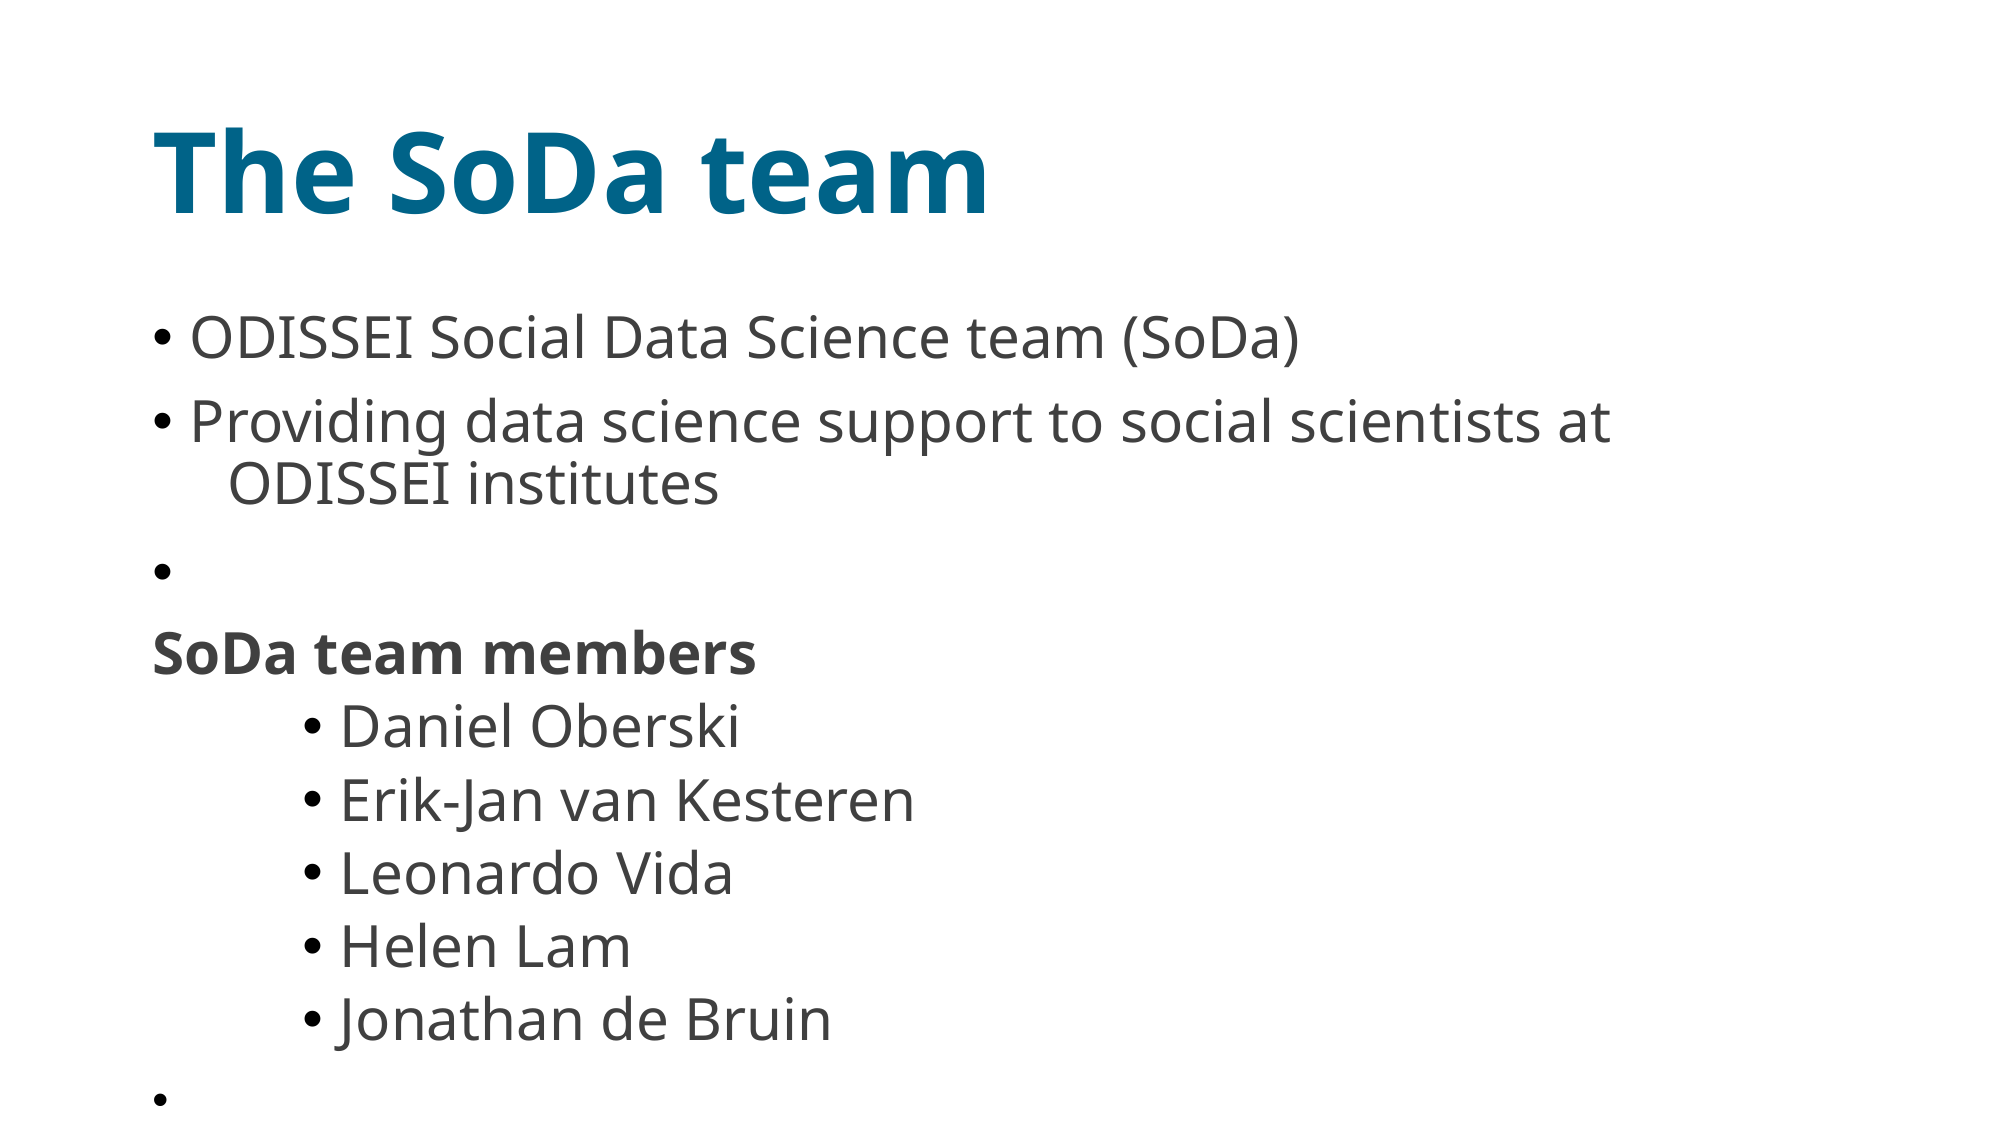

# The SoDa team
ODISSEI Social Data Science team (SoDa)
Providing data science support to social scientists at ODISSEI institutes
SoDa team members
Daniel Oberski
Erik-Jan van Kesteren
Leonardo Vida
Helen Lam
Jonathan de Bruin